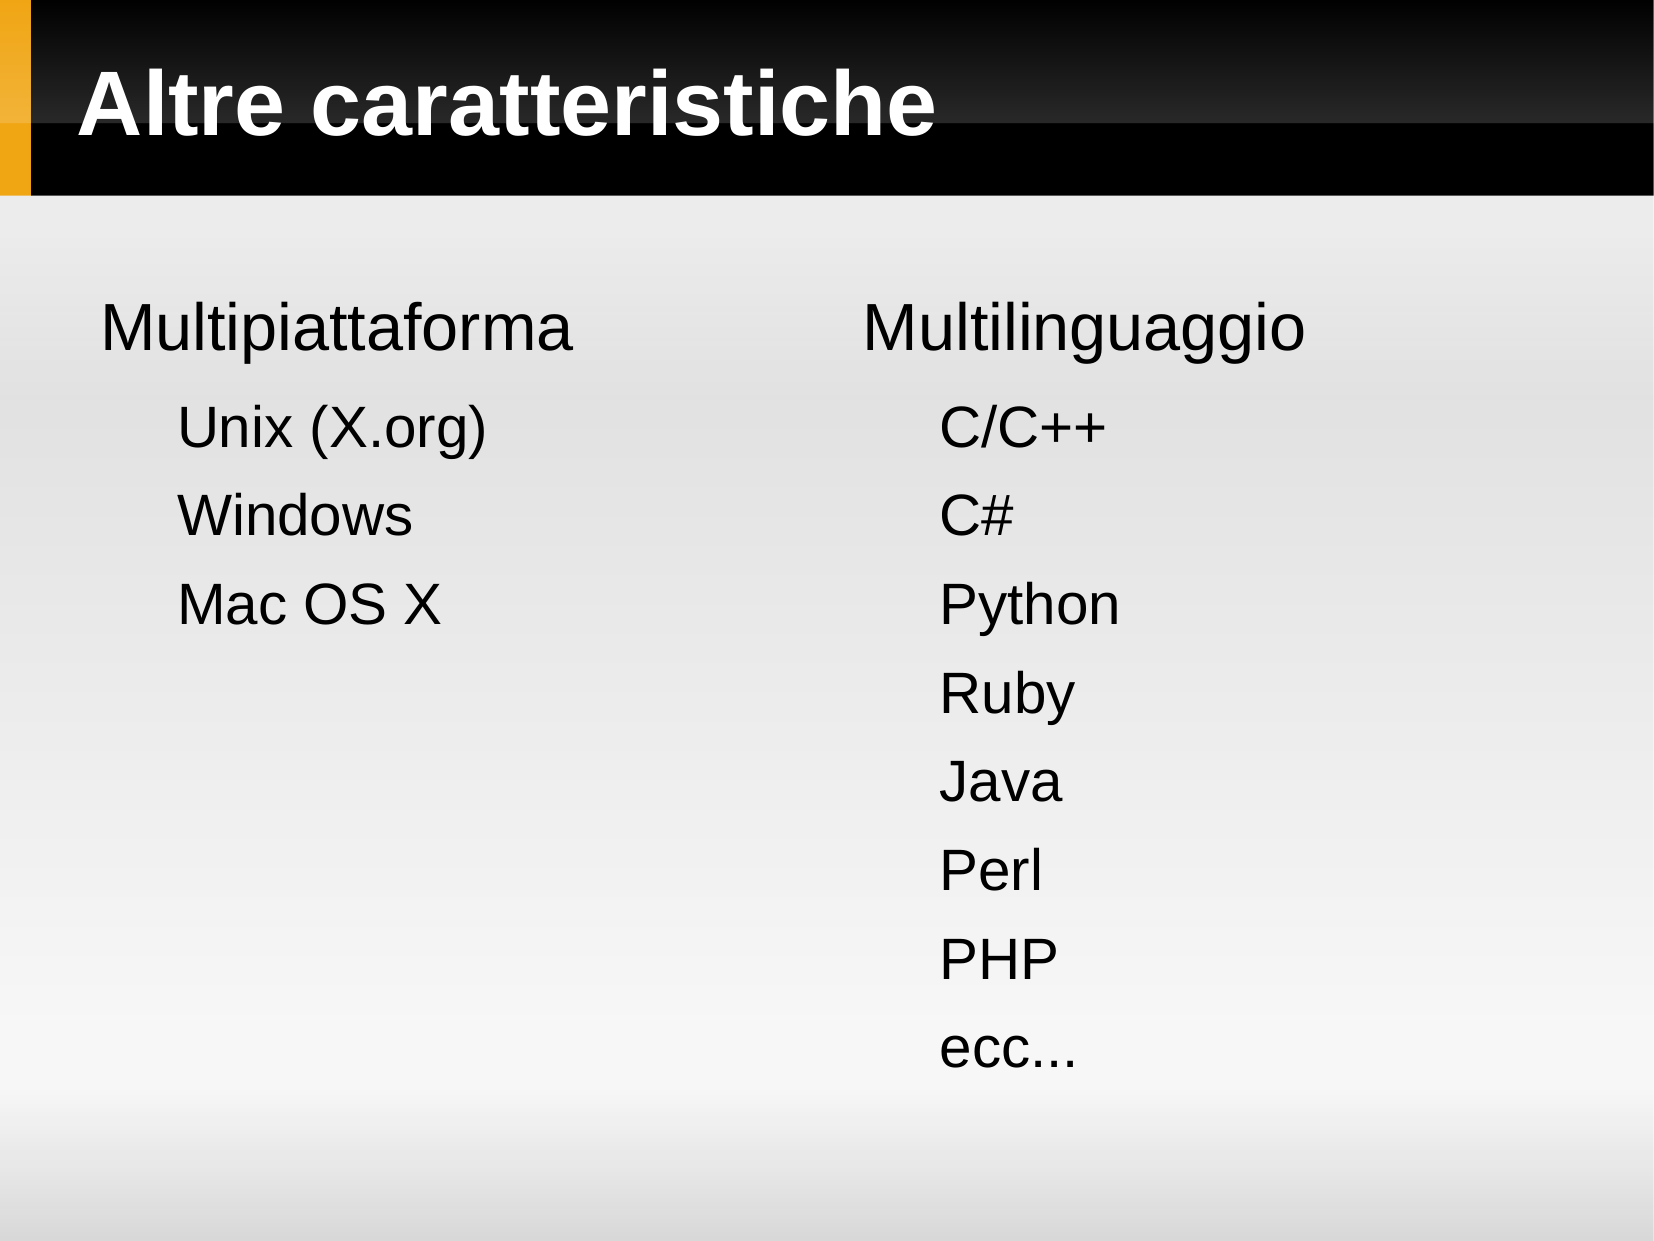

# Altre caratteristiche
Multipiattaforma
Unix (X.org)
Windows
Mac OS X
Multilinguaggio
C/C++
C#
Python
Ruby
Java
Perl
PHP
ecc...